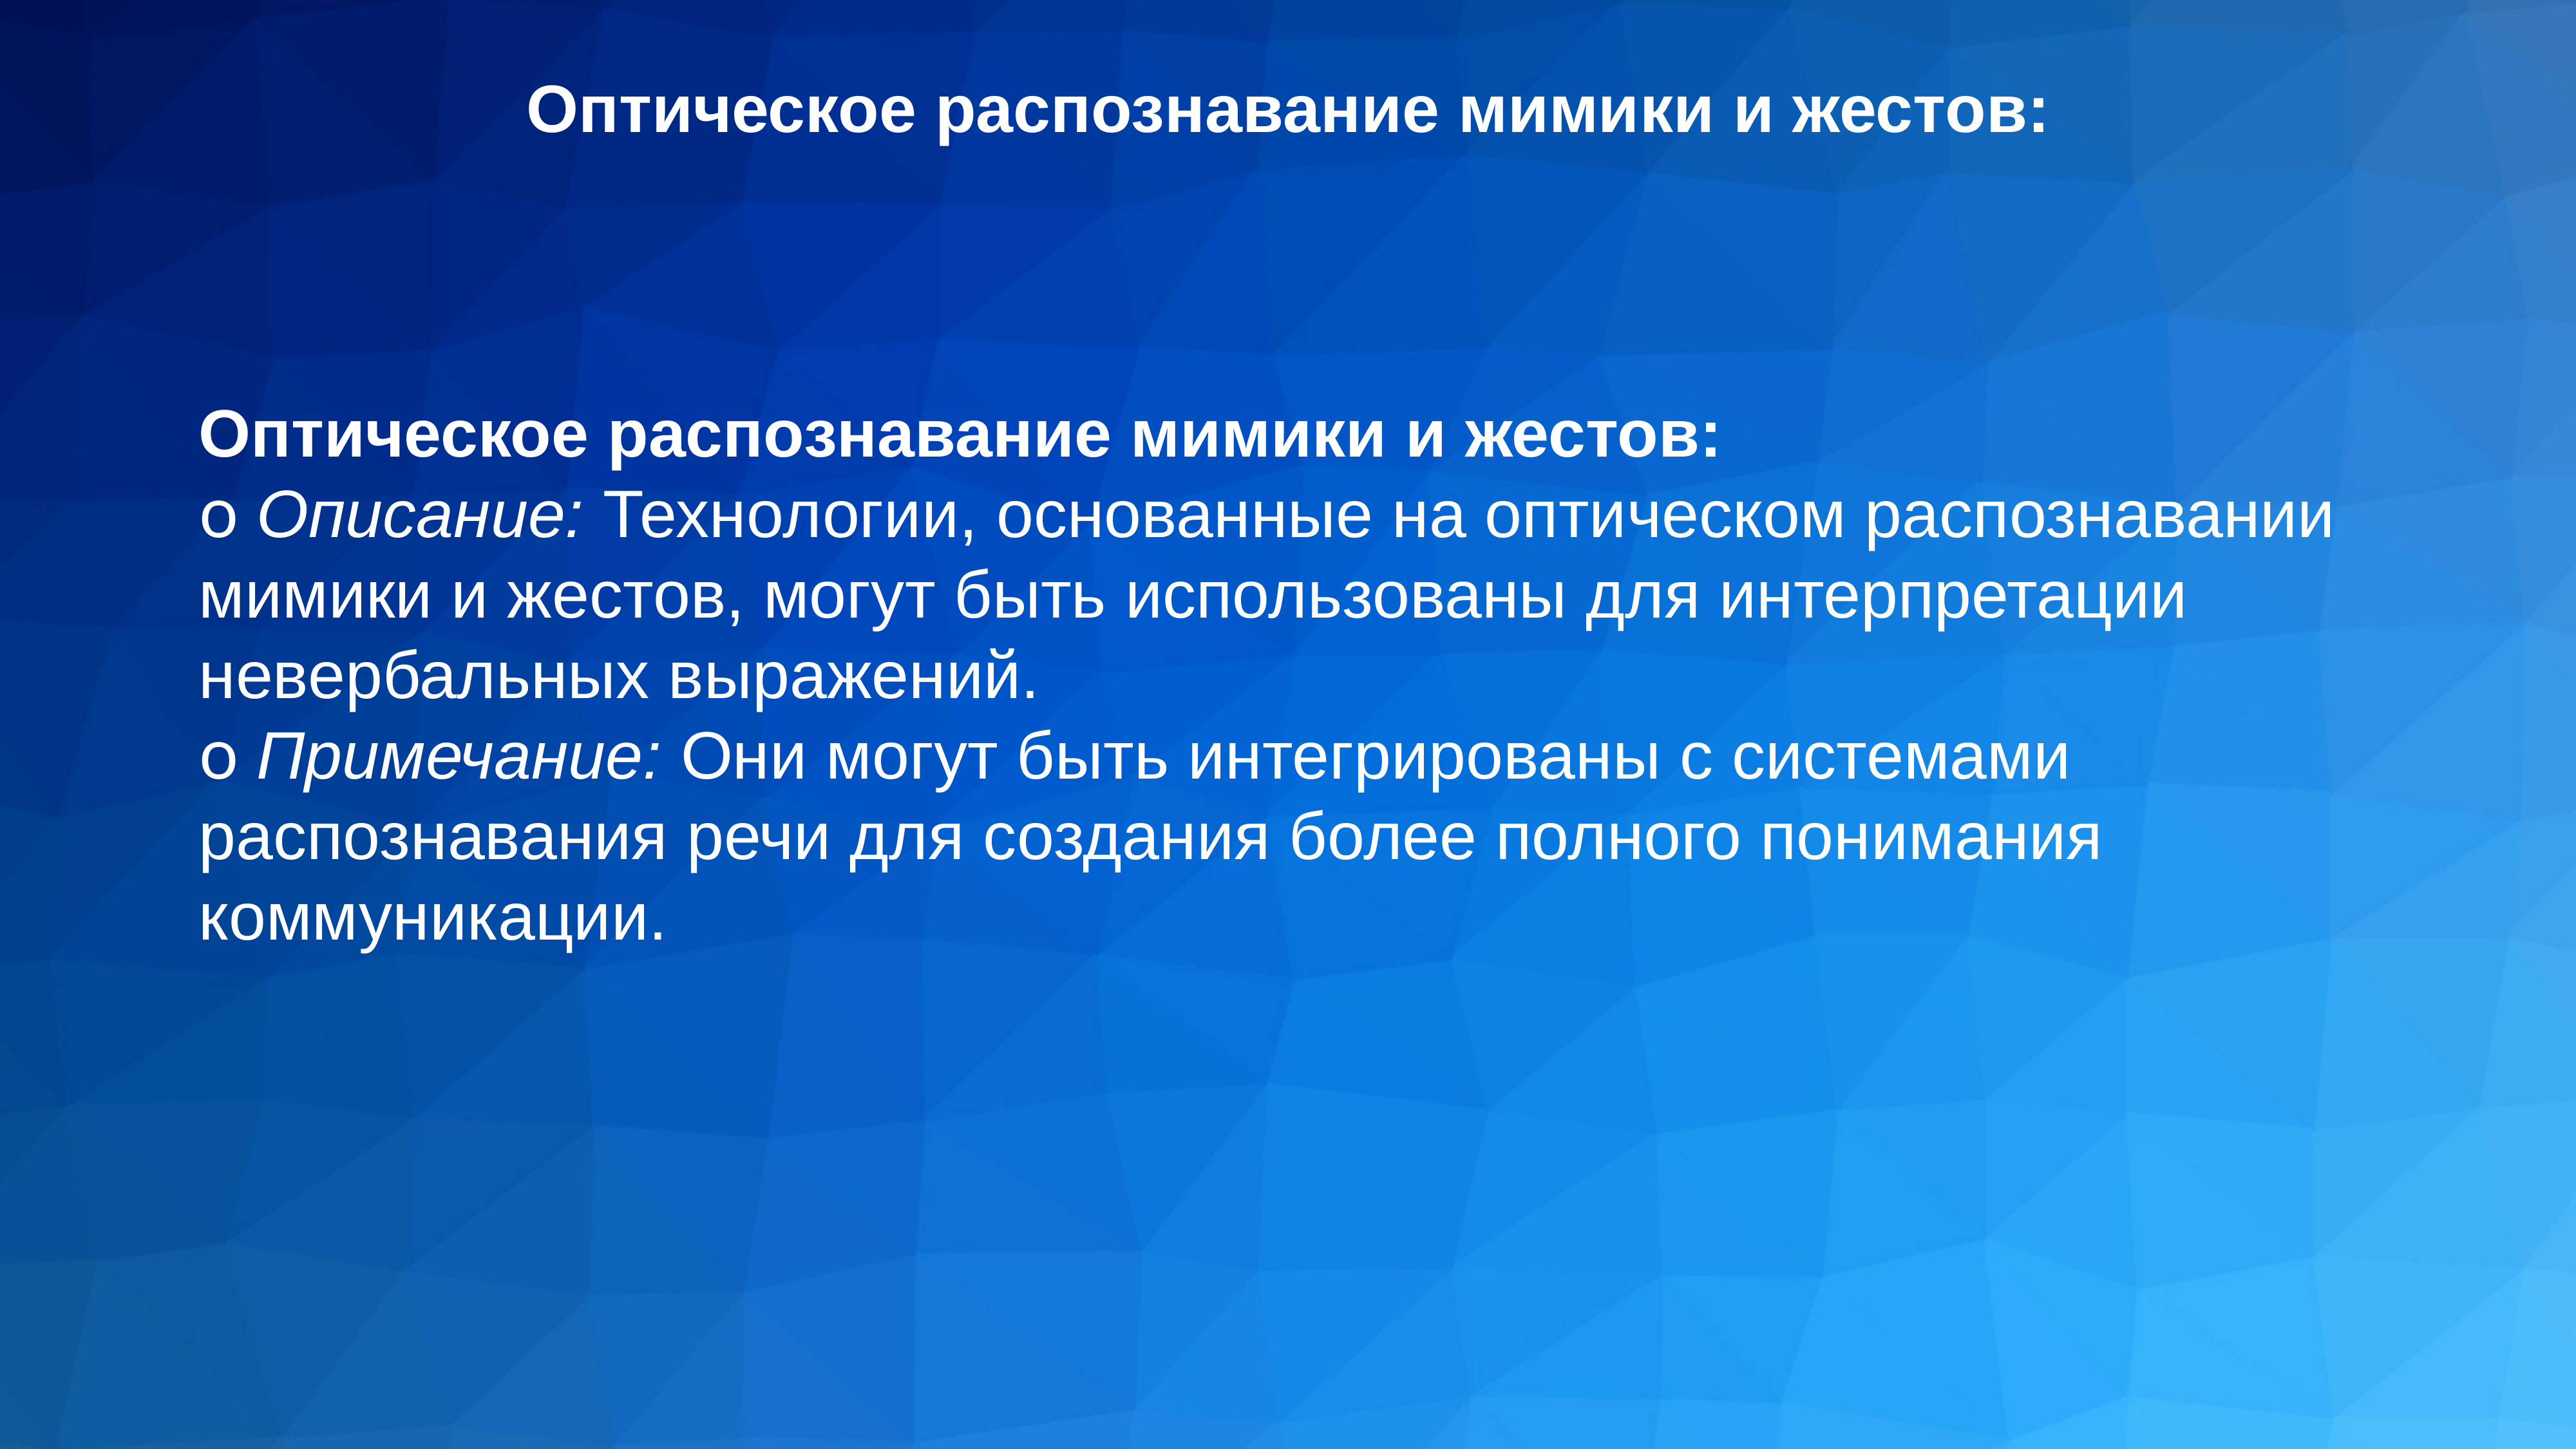

# Оптическое распознавание мимики и жестов:
Оптическое распознавание мимики и жестов:
o Описание: Технологии, основанные на оптическом распознавании мимики и жестов, могут быть использованы для интерпретации невербальных выражений.
o Примечание: Они могут быть интегрированы с системами распознавания речи для создания более полного понимания коммуникации.